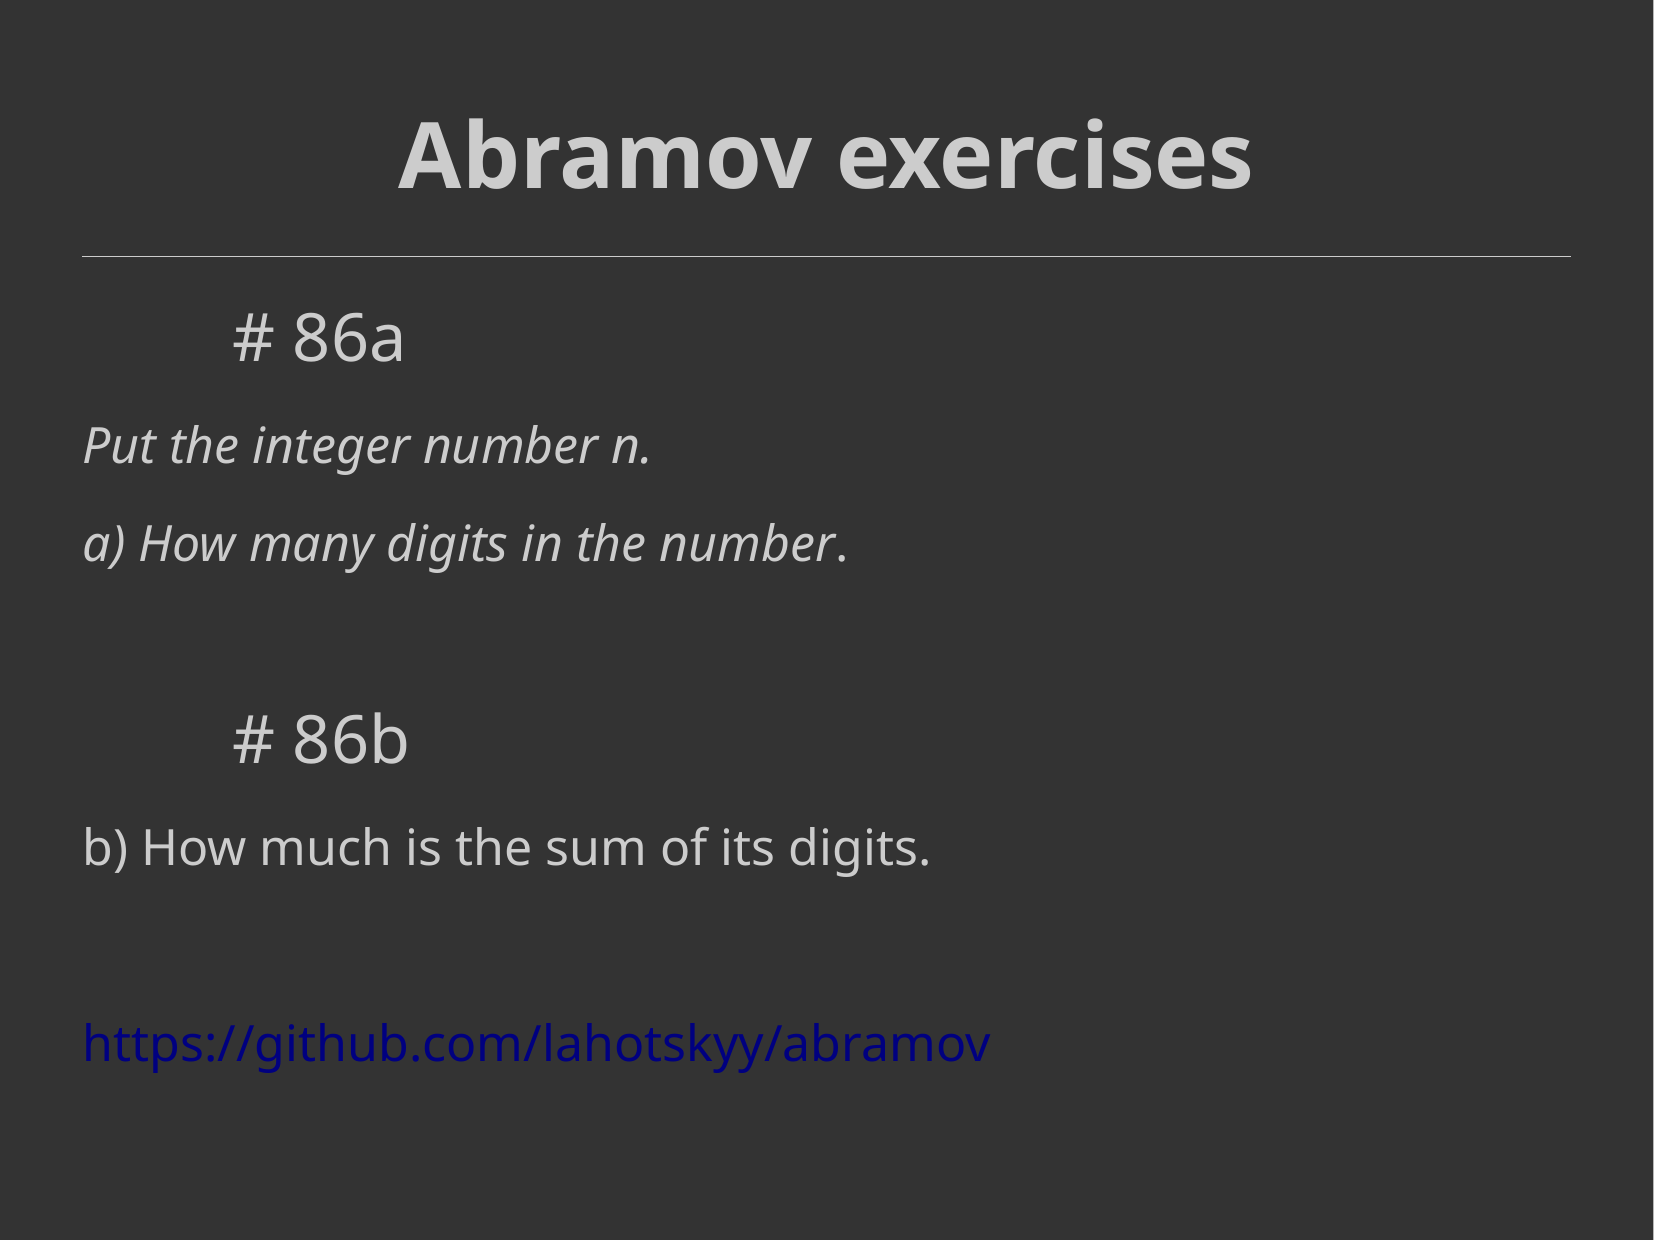

# Abramov exercises
# 86a
Put the integer number n.
a) How many digits in the number.
# 86b
b) How much is the sum of its digits.
https://github.com/lahotskyy/abramov